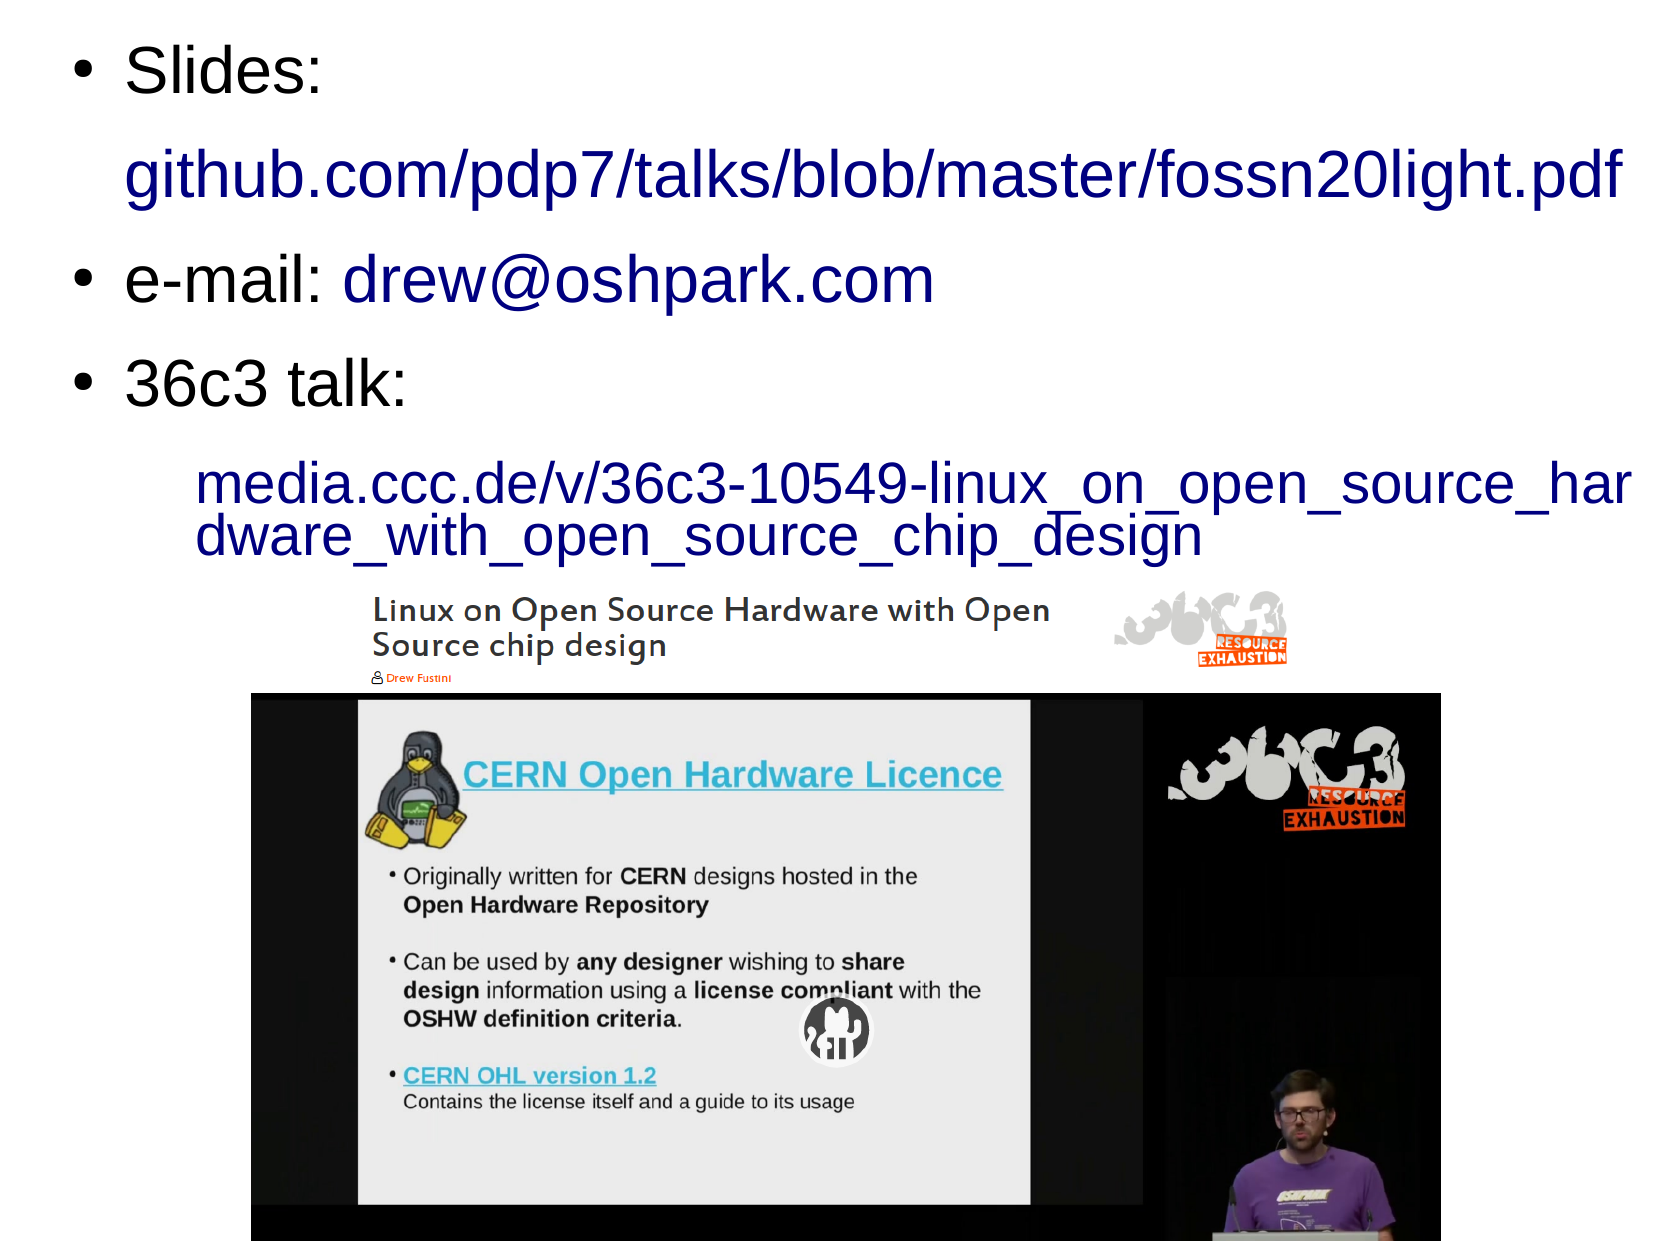

# Slides:
github.com/pdp7/talks/blob/master/fossn20light.pdf
e-mail: drew@oshpark.com
36c3 talk:
media.ccc.de/v/36c3-10549-linux_on_open_source_hardware_with_open_source_chip_design